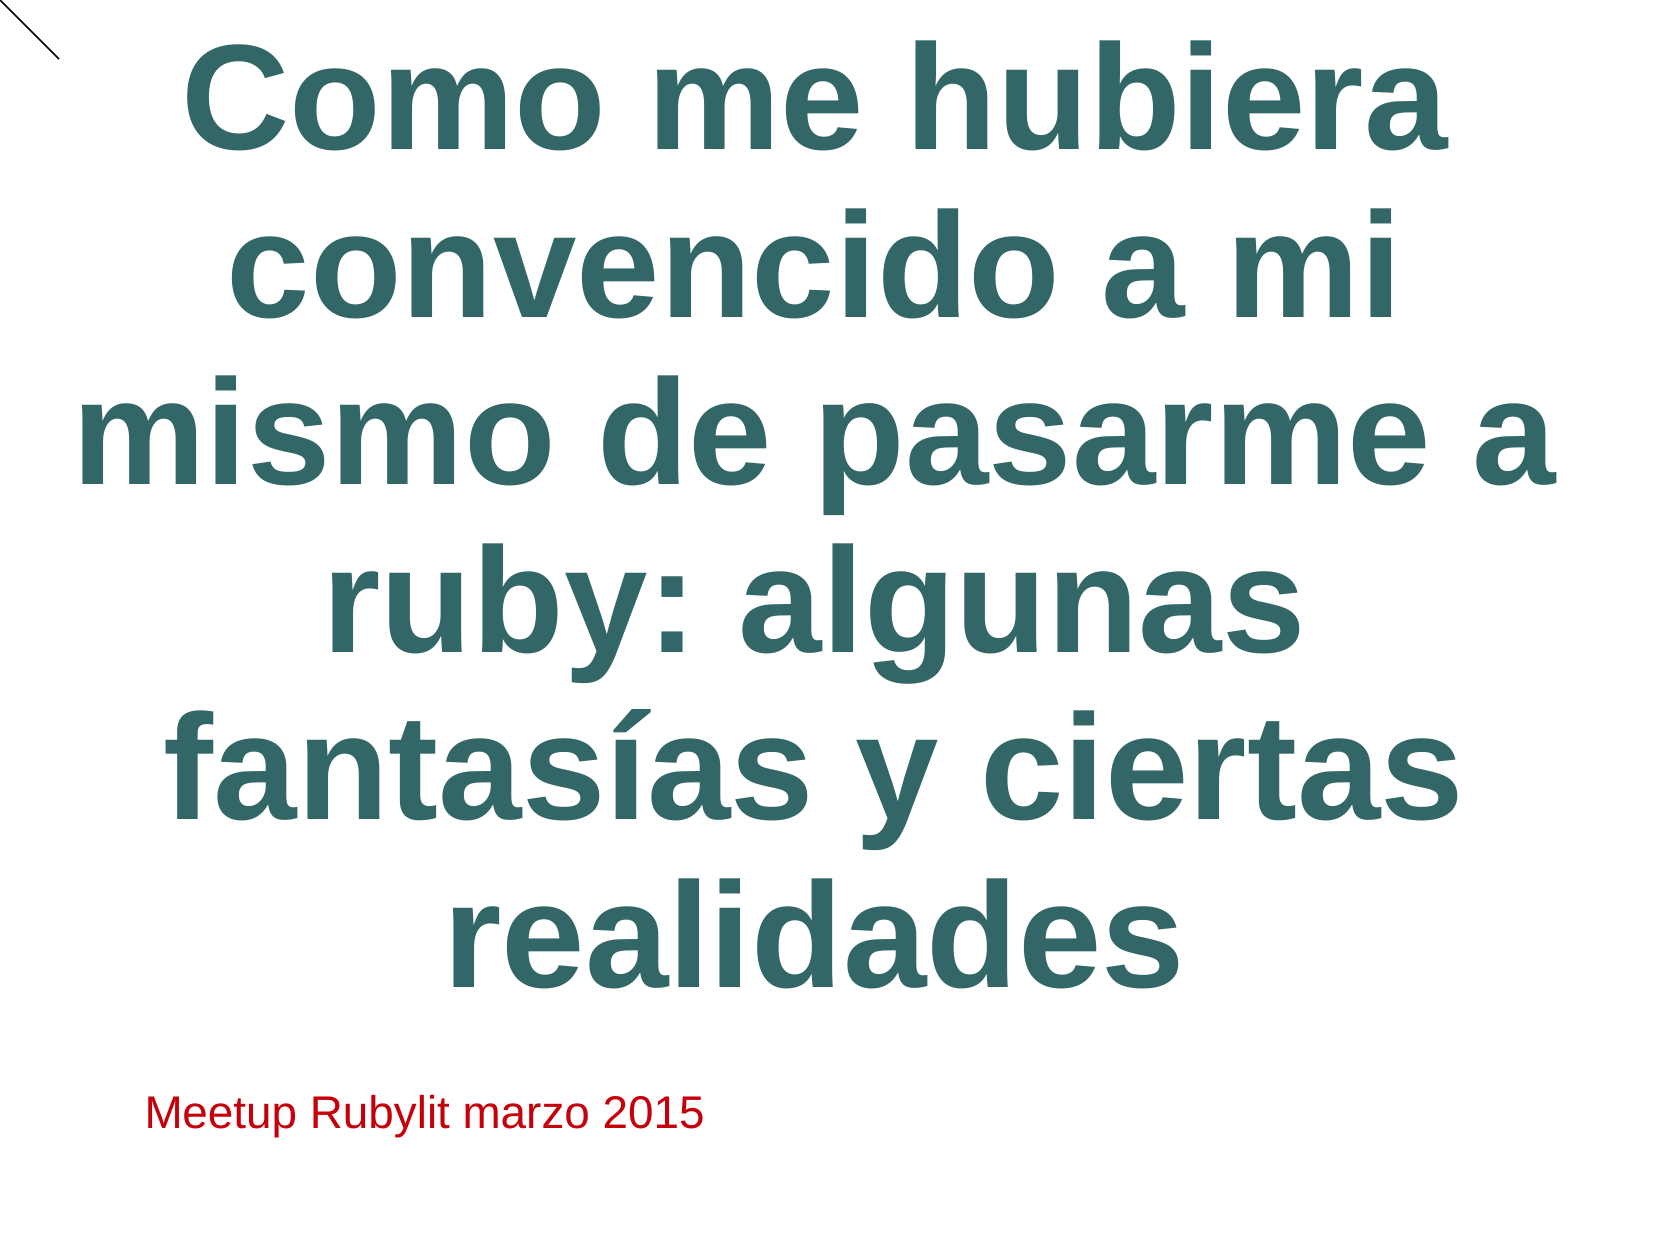

# Como me hubiera convencido a mi mismo de pasarme a ruby: algunas fantasías y ciertas realidades
Meetup Rubylit marzo 2015